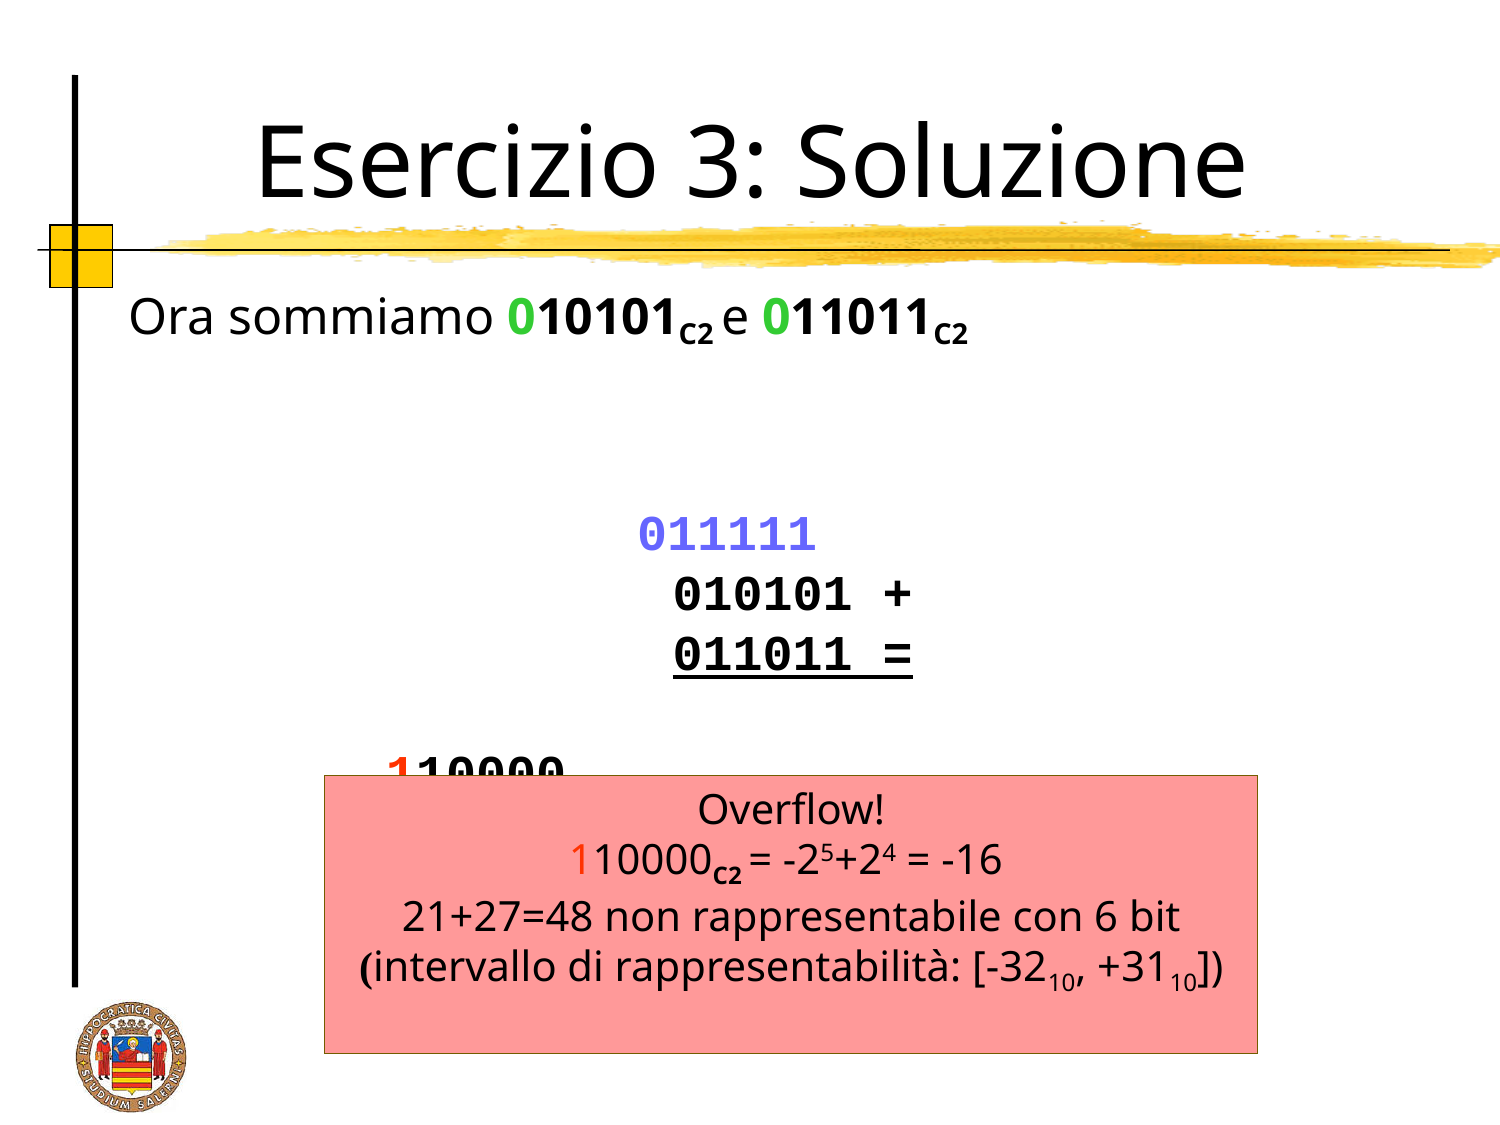

# Esercizio 3: Soluzione
Ora sommiamo 010101C2 e 011011C2
 		 011111
	010101 +
	011011 =
 	 110000
Overflow!
110000C2 = -25+24 = -16
21+27=48 non rappresentabile con 6 bit
(intervallo di rappresentabilità: [-3210, +3110])